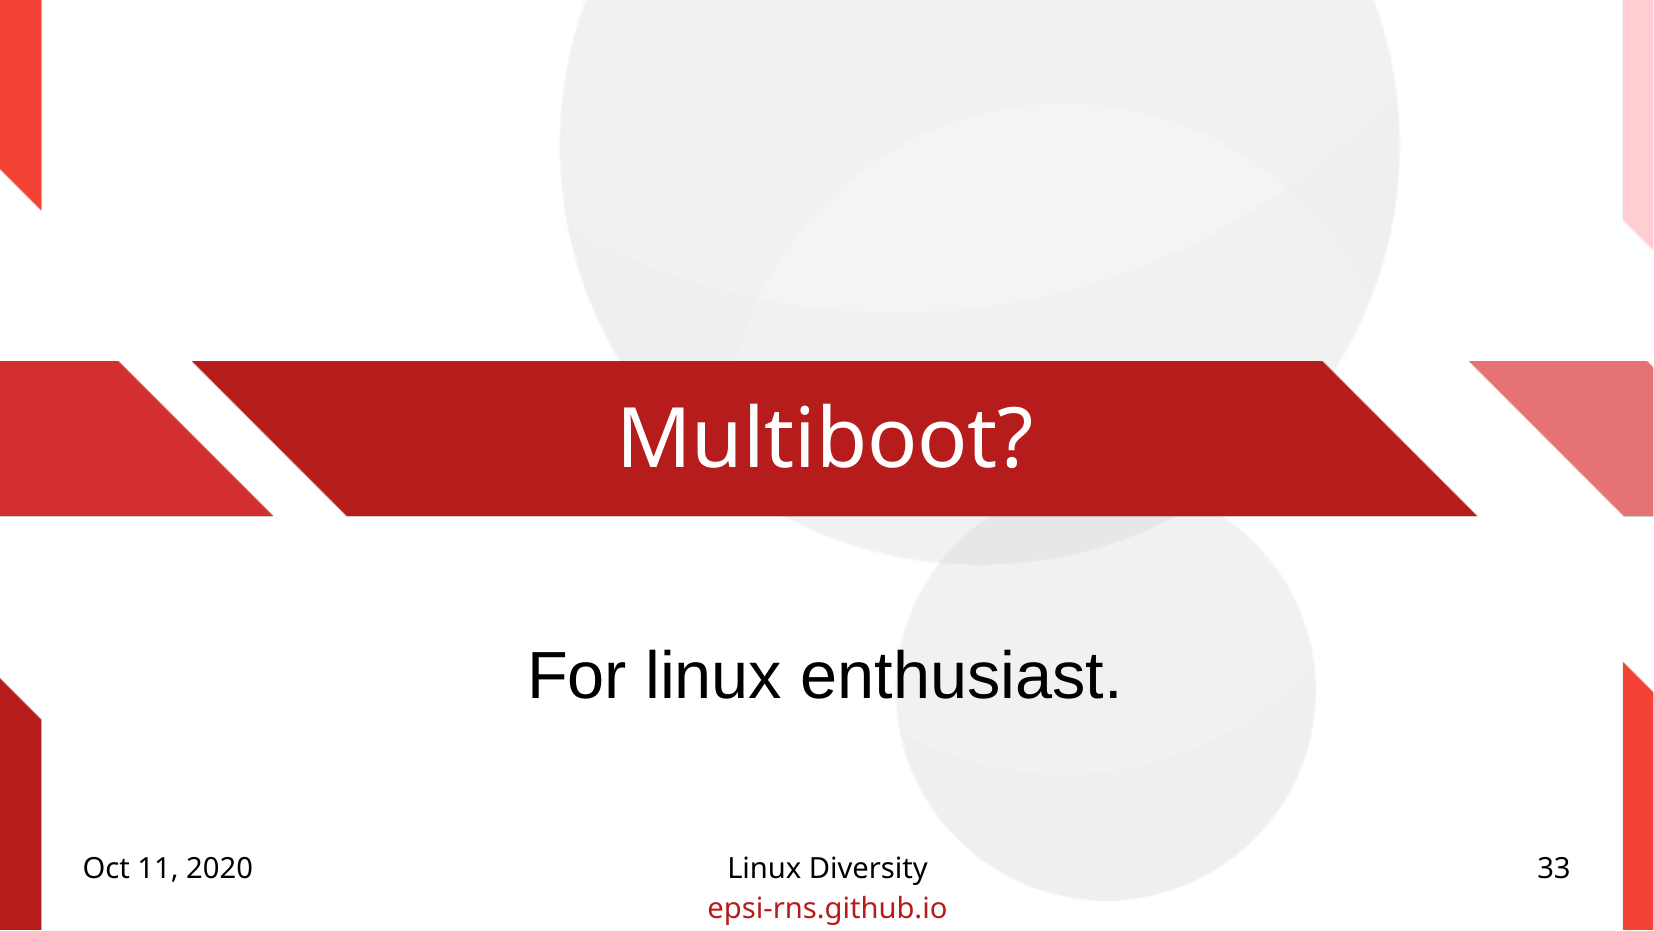

# Multiboot?
For linux enthusiast.
Oct 11, 2020
Linux Diversity
33